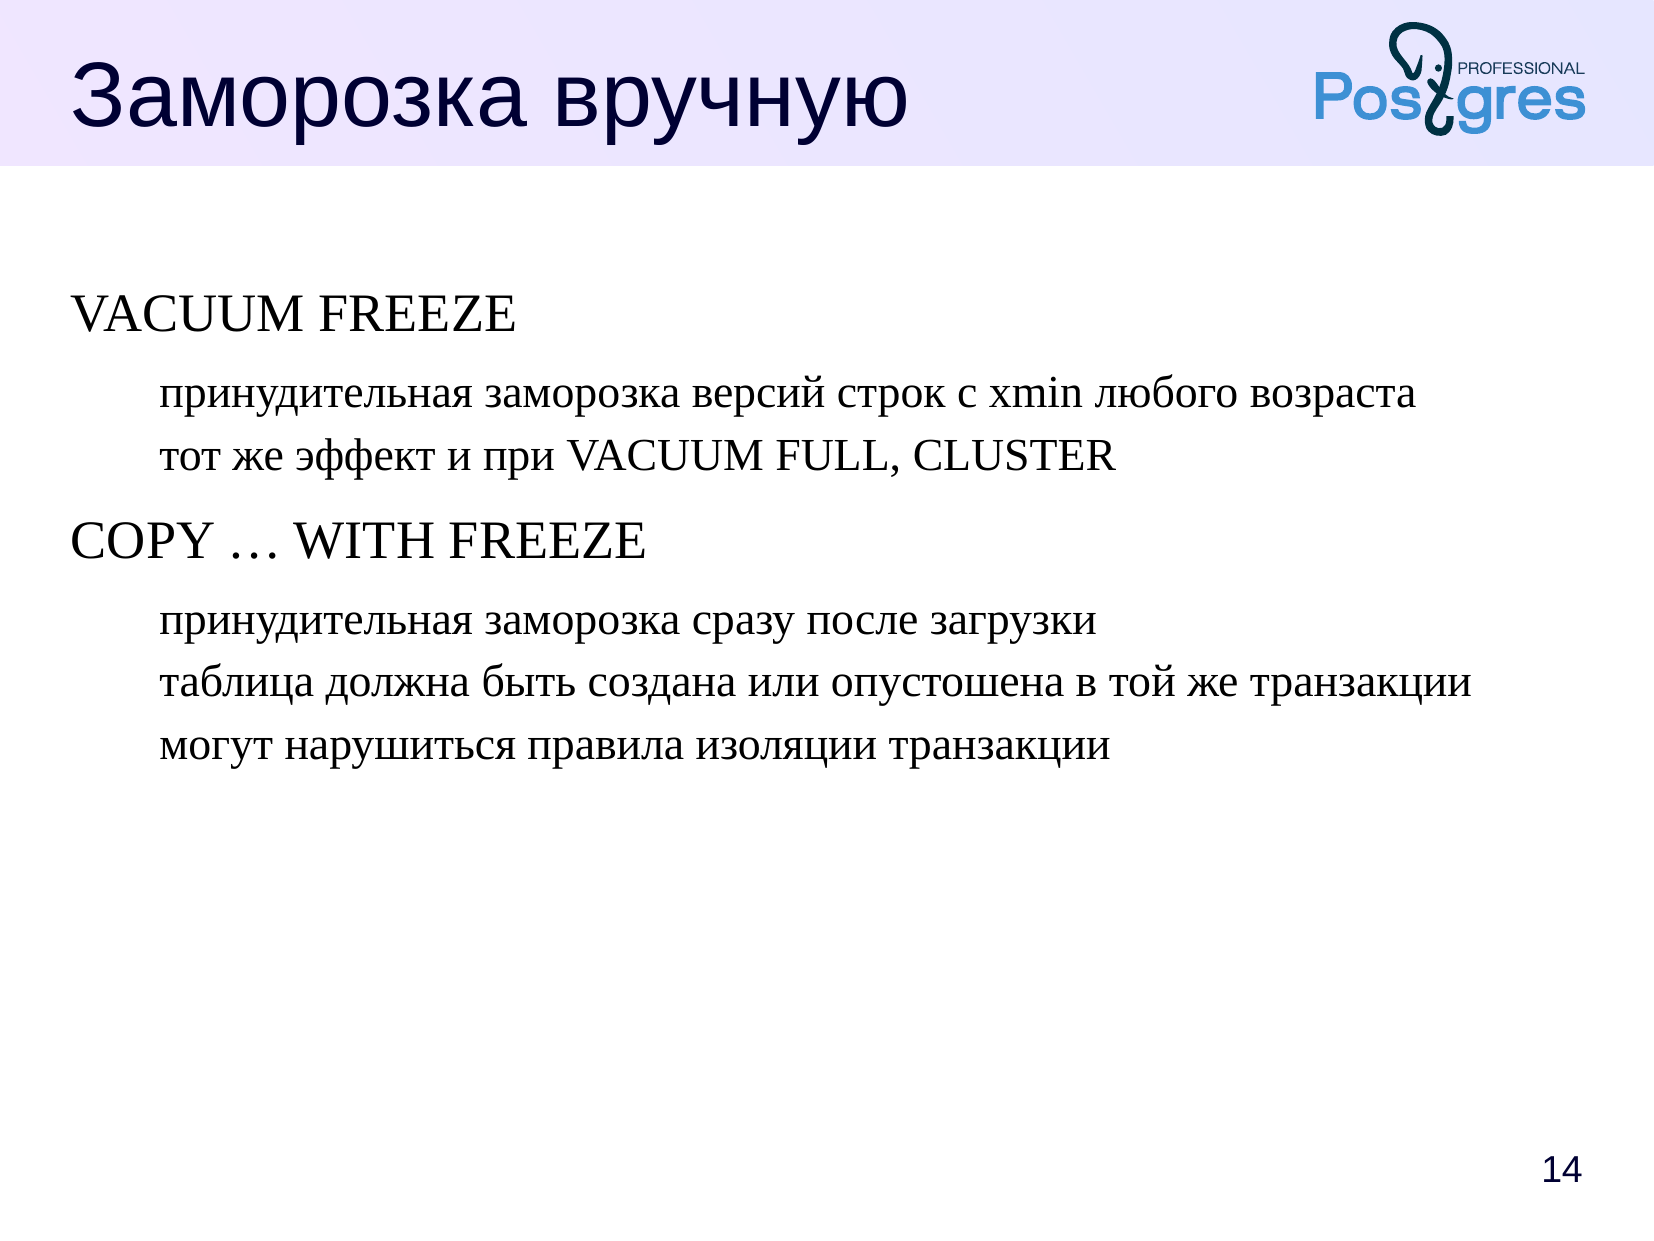

# Заморозка вручную
VACUUM FREEZE
принудительная заморозка версий строк с xmin любого возраста
тот же эффект и при VACUUM FULL, CLUSTER
COPY … WITH FREEZE
принудительная заморозка сразу после загрузки
таблица должна быть создана или опустошена в той же транзакции
могут нарушиться правила изоляции транзакции